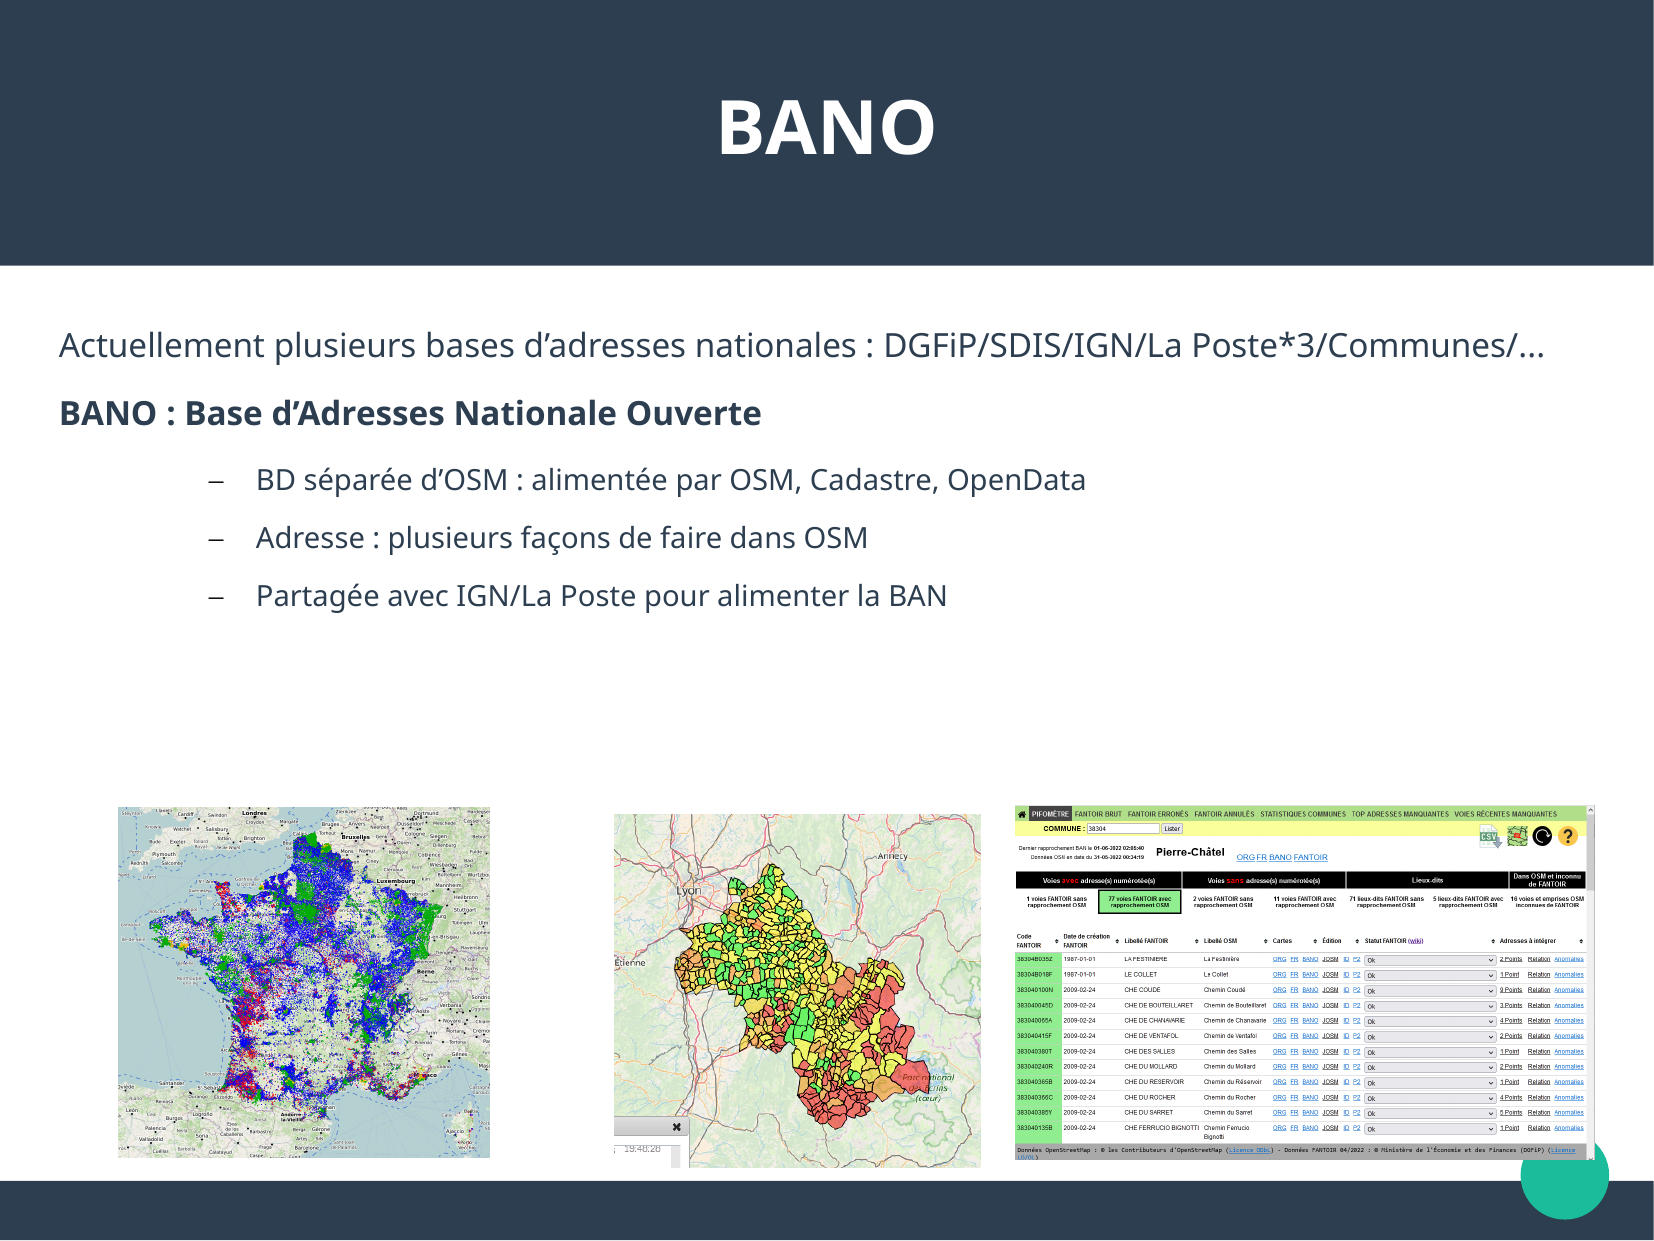

# BANO
Actuellement plusieurs bases d’adresses nationales : DGFiP/SDIS/IGN/La Poste*3/Communes/...
BANO : Base d’Adresses Nationale Ouverte
BD séparée d’OSM : alimentée par OSM, Cadastre, OpenData
Adresse : plusieurs façons de faire dans OSM
Partagée avec IGN/La Poste pour alimenter la BAN